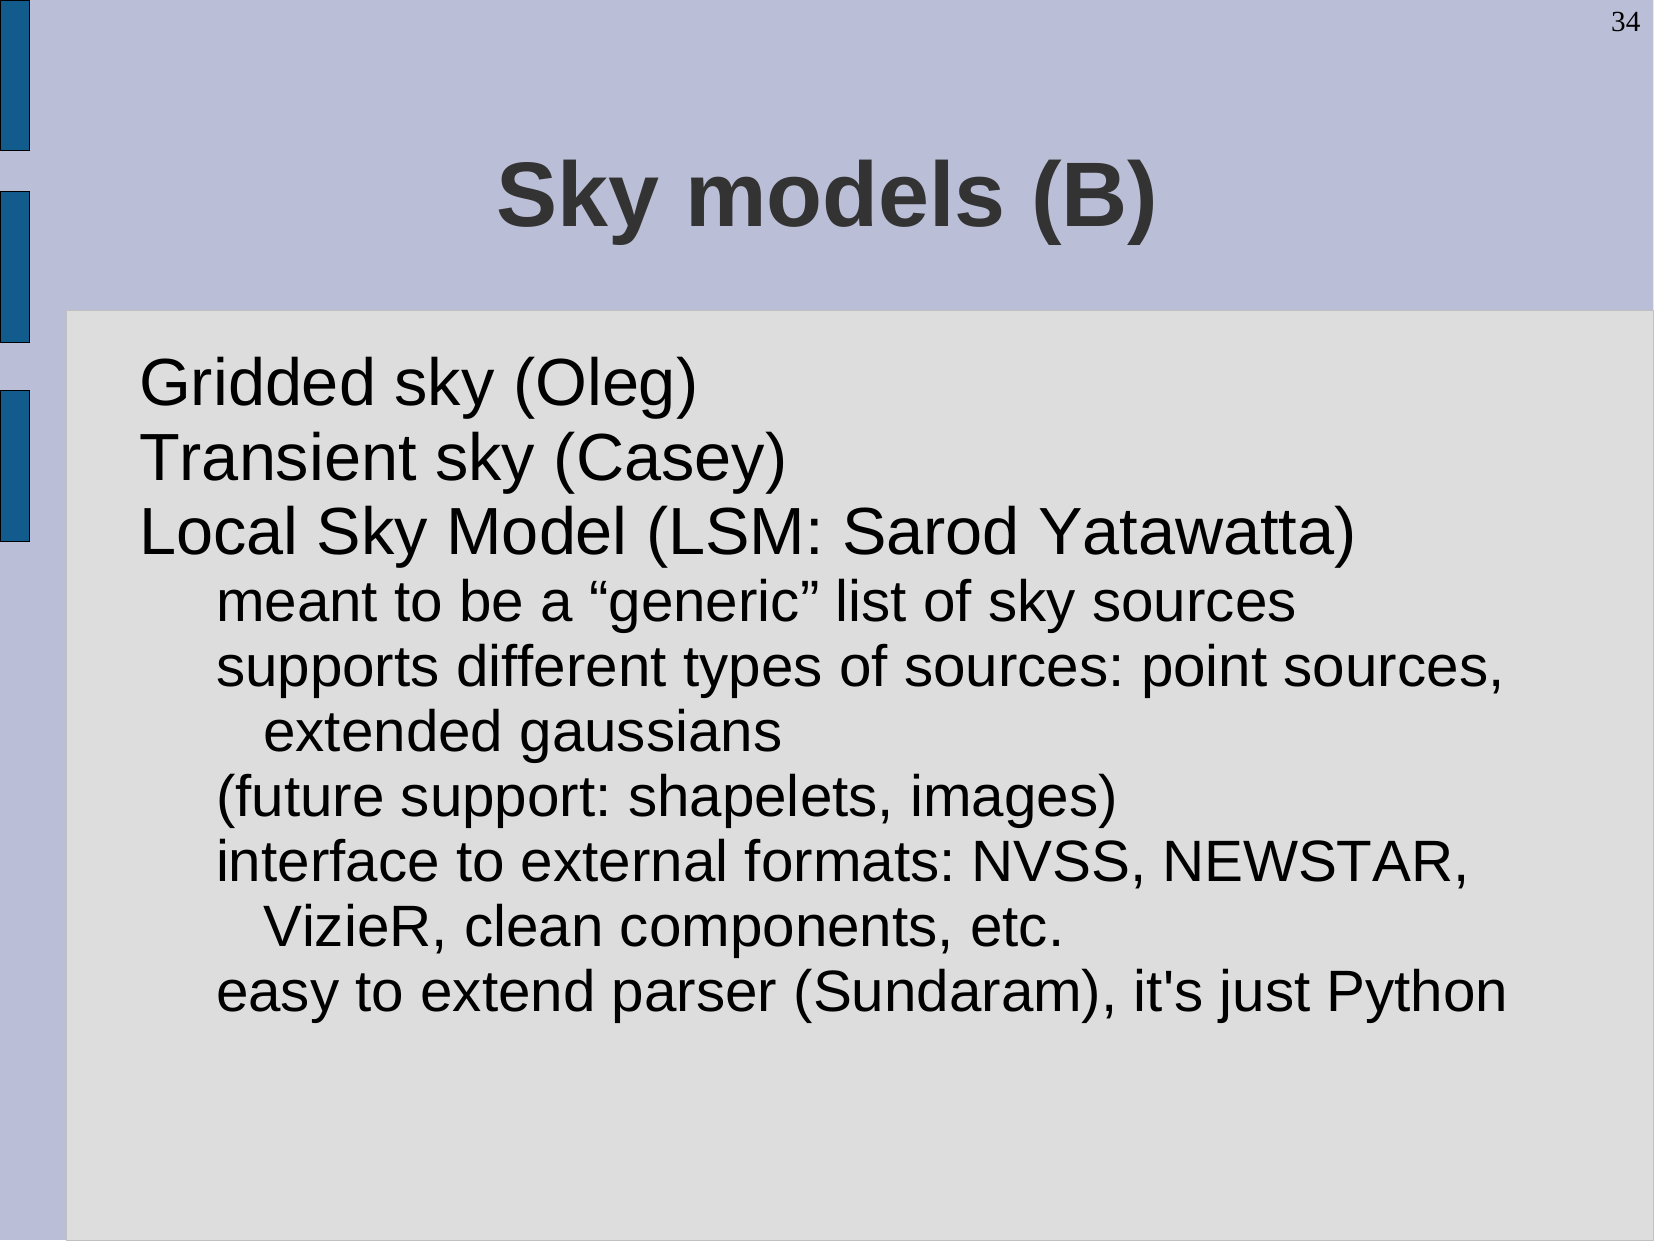

34
# Sky models (B)
Gridded sky (Oleg)
Transient sky (Casey)
Local Sky Model (LSM: Sarod Yatawatta)
meant to be a “generic” list of sky sources
supports different types of sources: point sources, extended gaussians
(future support: shapelets, images)
interface to external formats: NVSS, NEWSTAR, VizieR, clean components, etc.
easy to extend parser (Sundaram), it's just Python